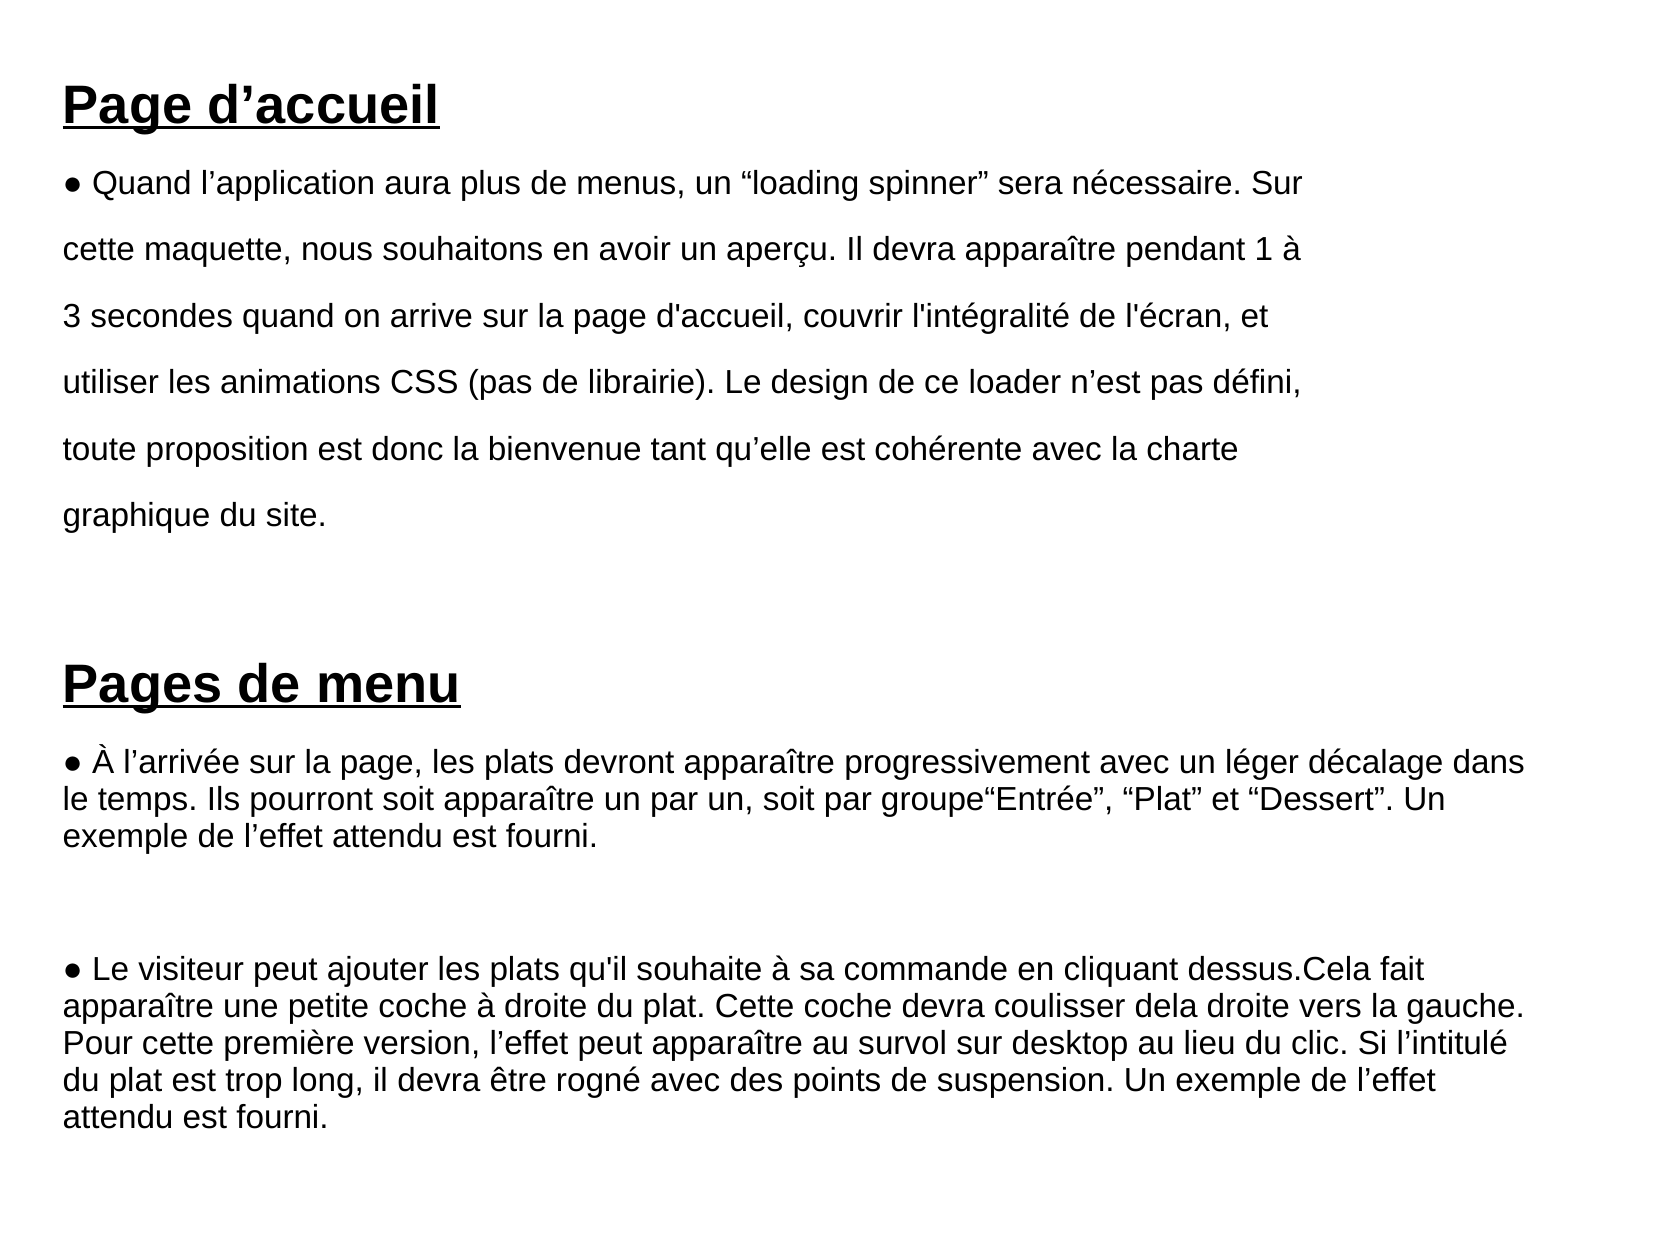

# Page d’accueil
● Quand l’application aura plus de menus, un “loading spinner” sera nécessaire. Sur
cette maquette, nous souhaitons en avoir un aperçu. Il devra apparaître pendant 1 à
3 secondes quand on arrive sur la page d'accueil, couvrir l'intégralité de l'écran, et
utiliser les animations CSS (pas de librairie). Le design de ce loader n’est pas défini,
toute proposition est donc la bienvenue tant qu’elle est cohérente avec la charte
graphique du site.
Pages de menu
● À l’arrivée sur la page, les plats devront apparaître progressivement avec un léger décalage dans le temps. Ils pourront soit apparaître un par un, soit par groupe“Entrée”, “Plat” et “Dessert”. Un exemple de l’effet attendu est fourni.
● Le visiteur peut ajouter les plats qu'il souhaite à sa commande en cliquant dessus.Cela fait apparaître une petite coche à droite du plat. Cette coche devra coulisser dela droite vers la gauche. Pour cette première version, l’effet peut apparaître au survol sur desktop au lieu du clic. Si l’intitulé du plat est trop long, il devra être rogné avec des points de suspension. Un exemple de l’effet attendu est fourni.